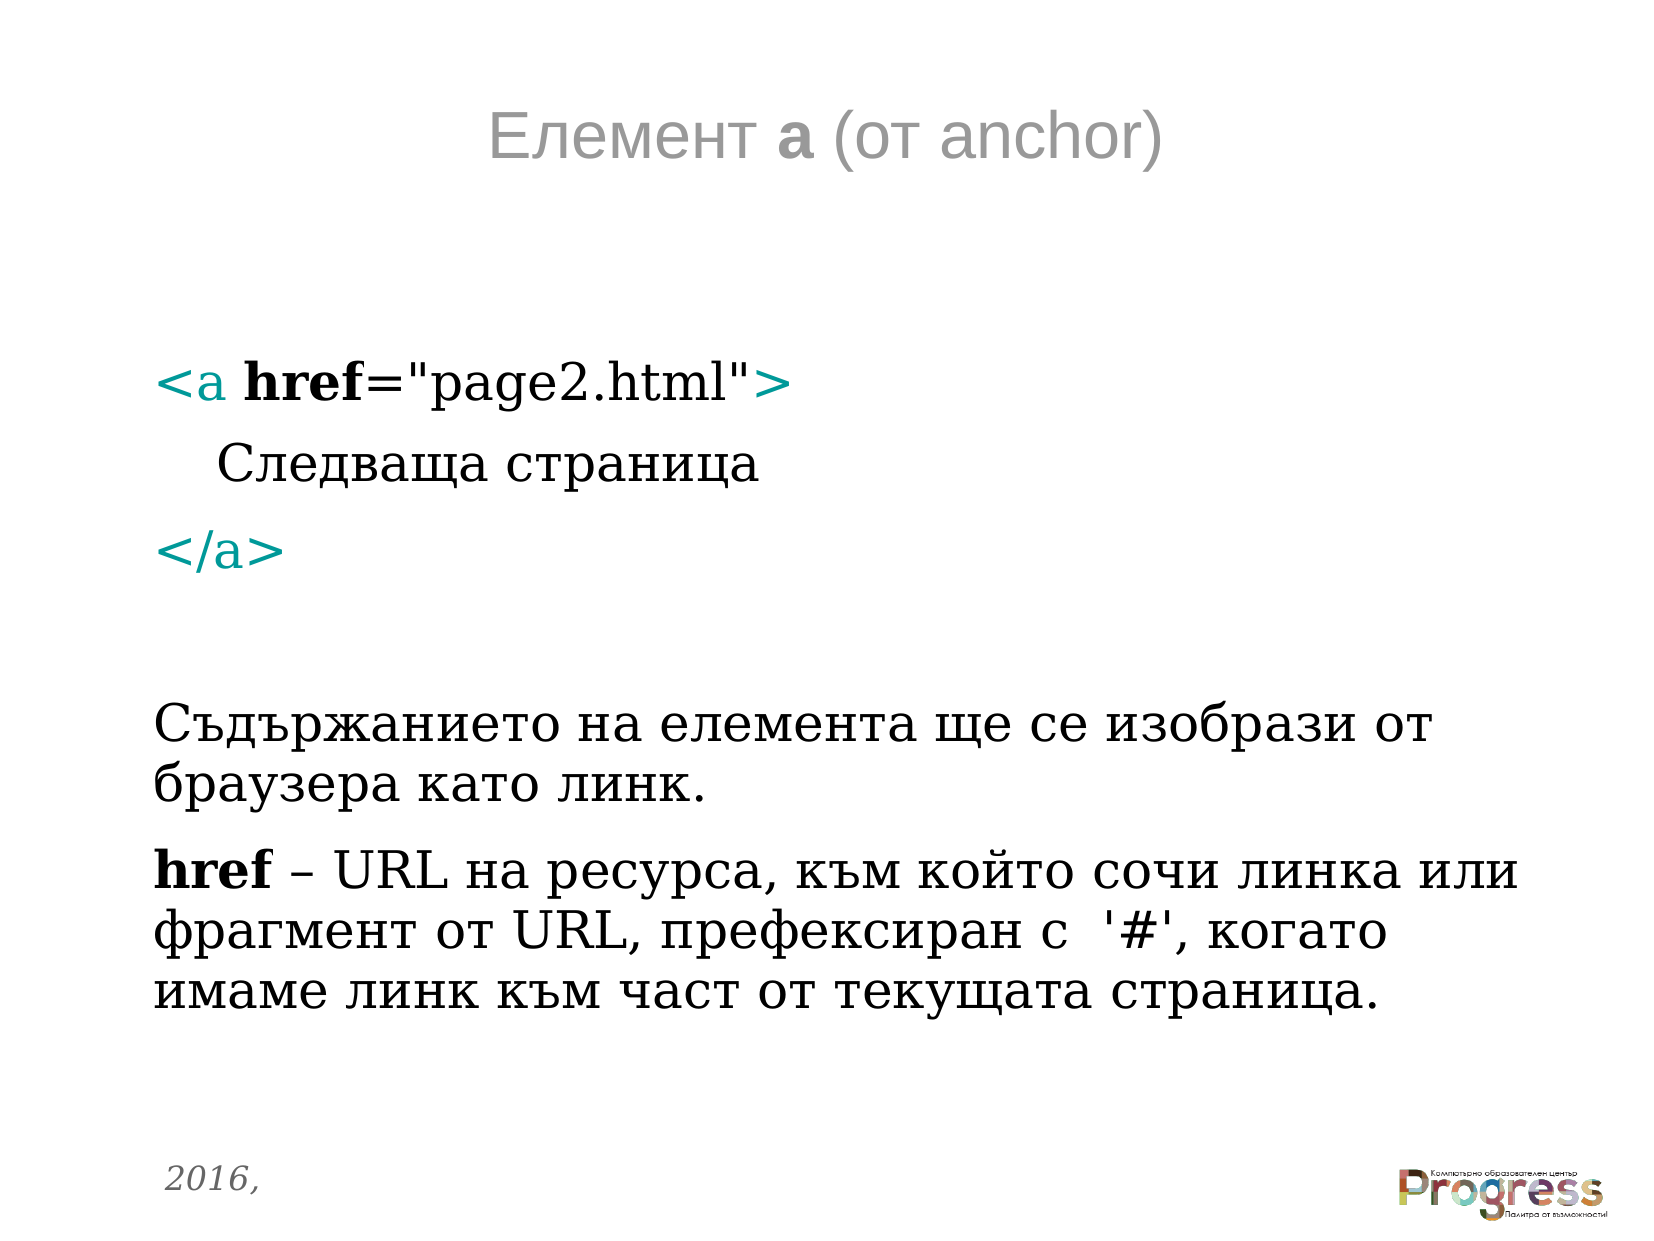

# Елемент a (от anchor)
<a href="page2.html">
Следваща страница
</a>
Съдържанието на елемента ще се изобрази от браузера като линк.
href – URL на ресурса, към който сочи линка или фрагмент от URL, префексиран с '#', когато имаме линк към част от текущата страница.
2016,